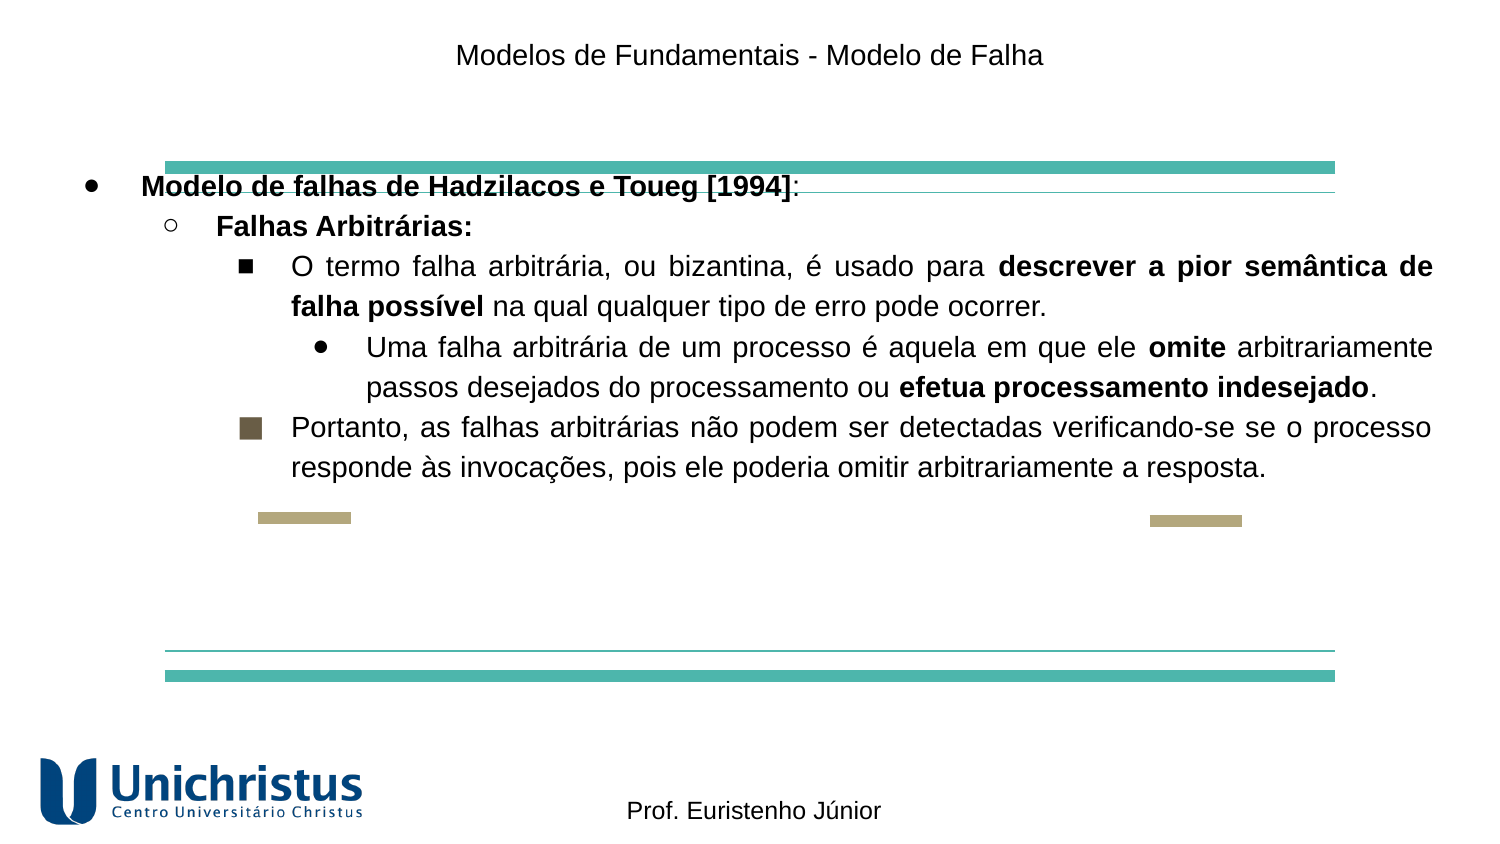

# Modelos de Fundamentais - Modelo de Falha
Modelo de falhas de Hadzilacos e Toueg [1994]:
Falhas Arbitrárias:
O termo falha arbitrária, ou bizantina, é usado para descrever a pior semântica de falha possível na qual qualquer tipo de erro pode ocorrer.
Uma falha arbitrária de um processo é aquela em que ele omite arbitrariamente passos desejados do processamento ou efetua processamento indesejado.
Portanto, as falhas arbitrárias não podem ser detectadas verificando-se se o processo responde às invocações, pois ele poderia omitir arbitrariamente a resposta.